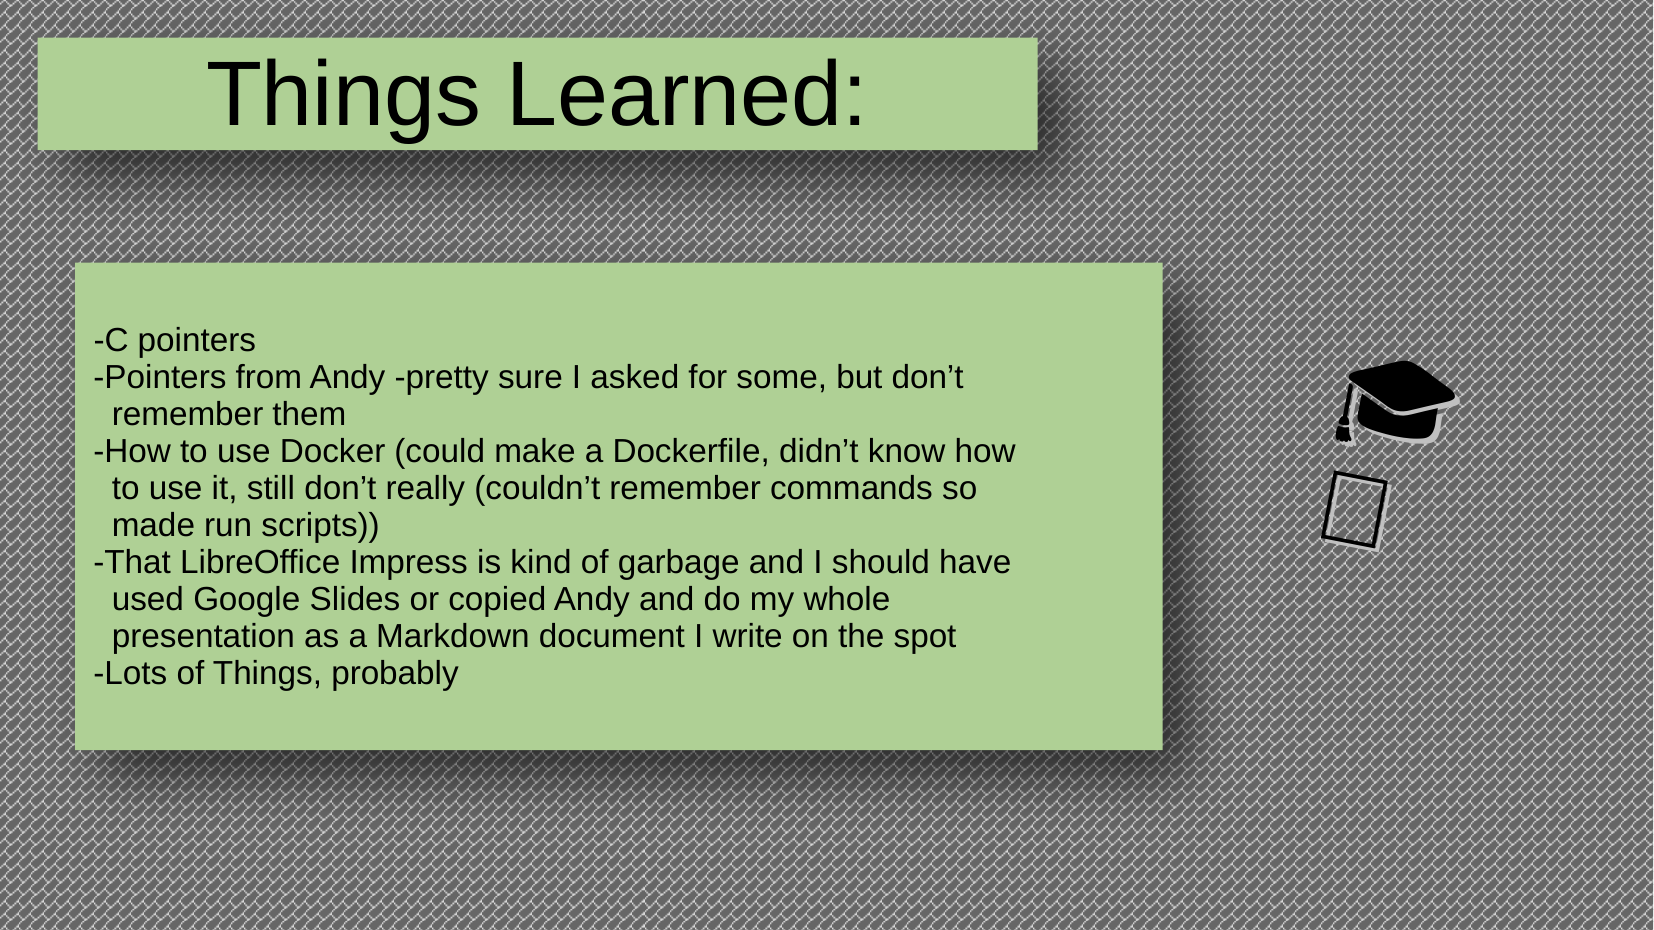

# Things Learned:
 -C pointers
 -Pointers from Andy -pretty sure I asked for some, but don’t
 remember them
 -How to use Docker (could make a Dockerfile, didn’t know how
 to use it, still don’t really (couldn’t remember commands so
 made run scripts))
 -That LibreOffice Impress is kind of garbage and I should have
 used Google Slides or copied Andy and do my whole
 presentation as a Markdown document I write on the spot
 -Lots of Things, probably
🎓
📖